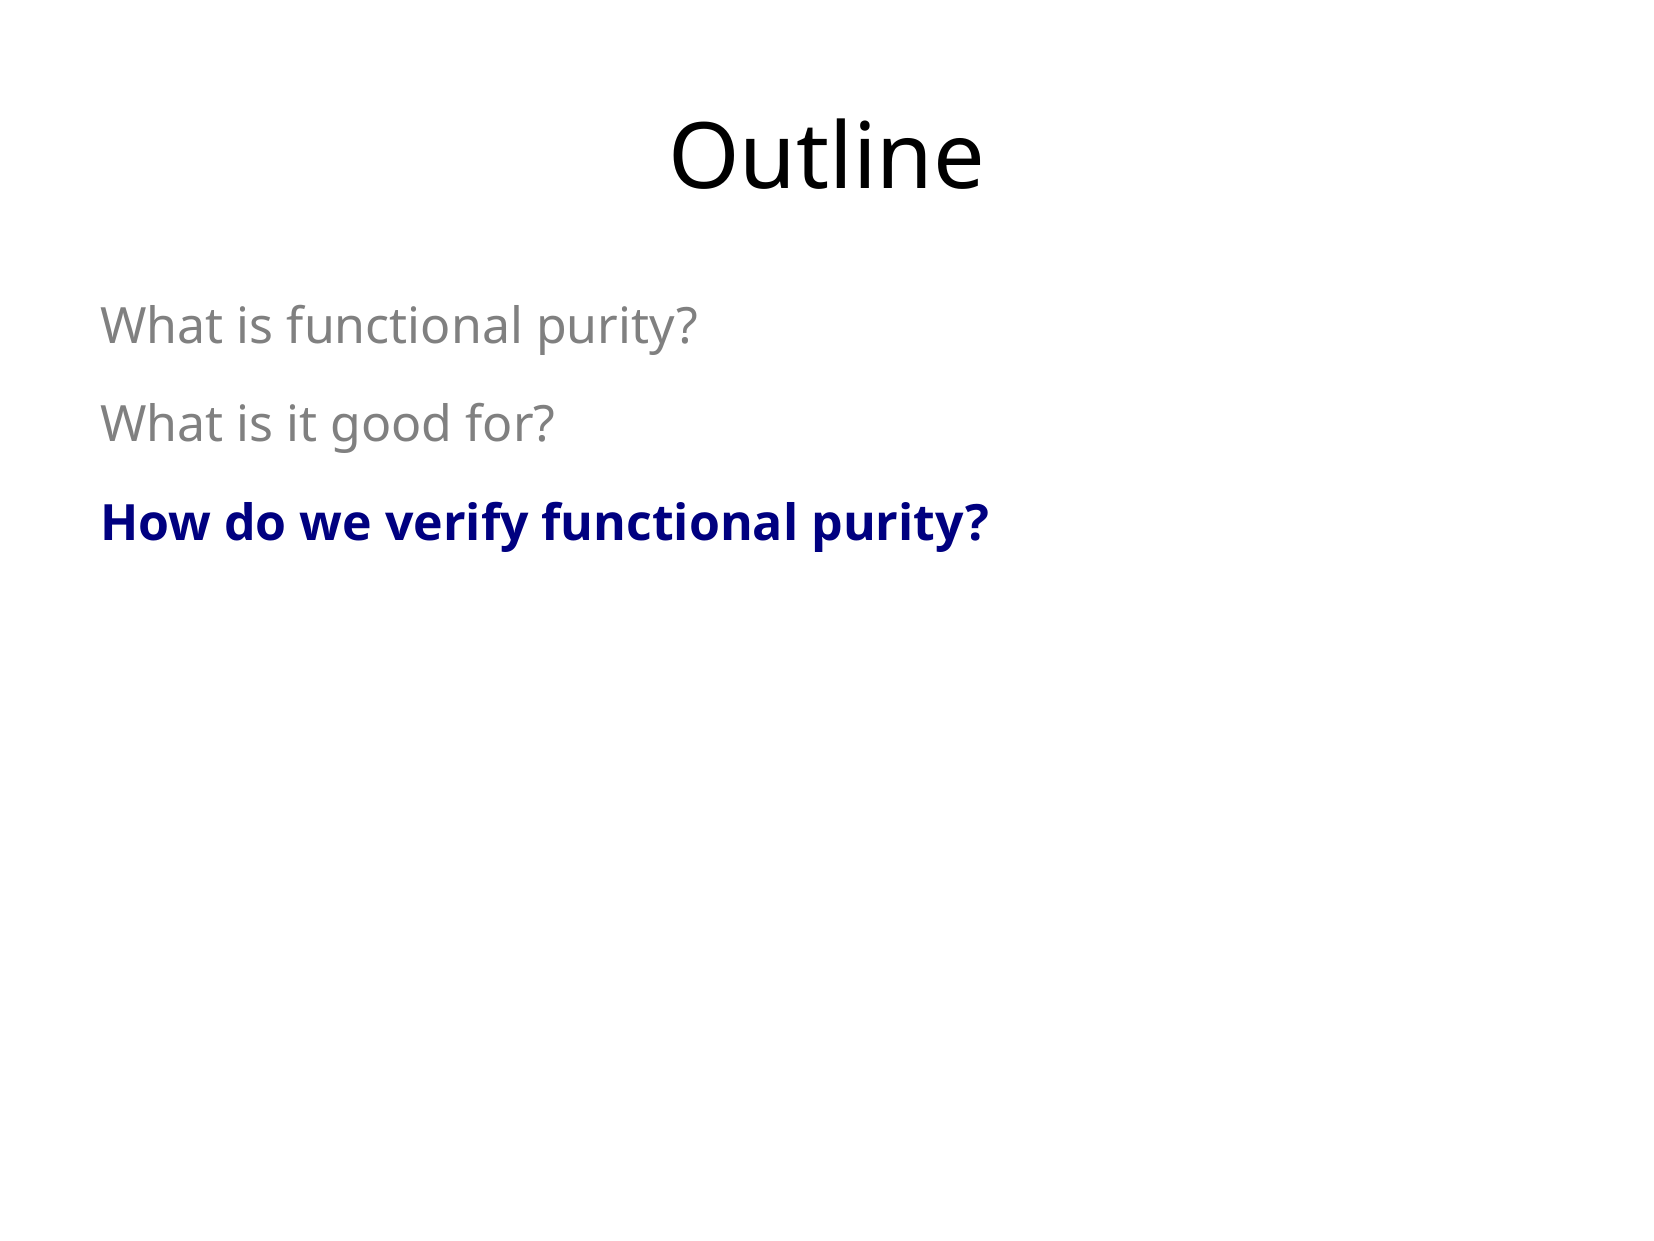

# Outline
What is functional purity?
What is it good for?
How do we verify functional purity?